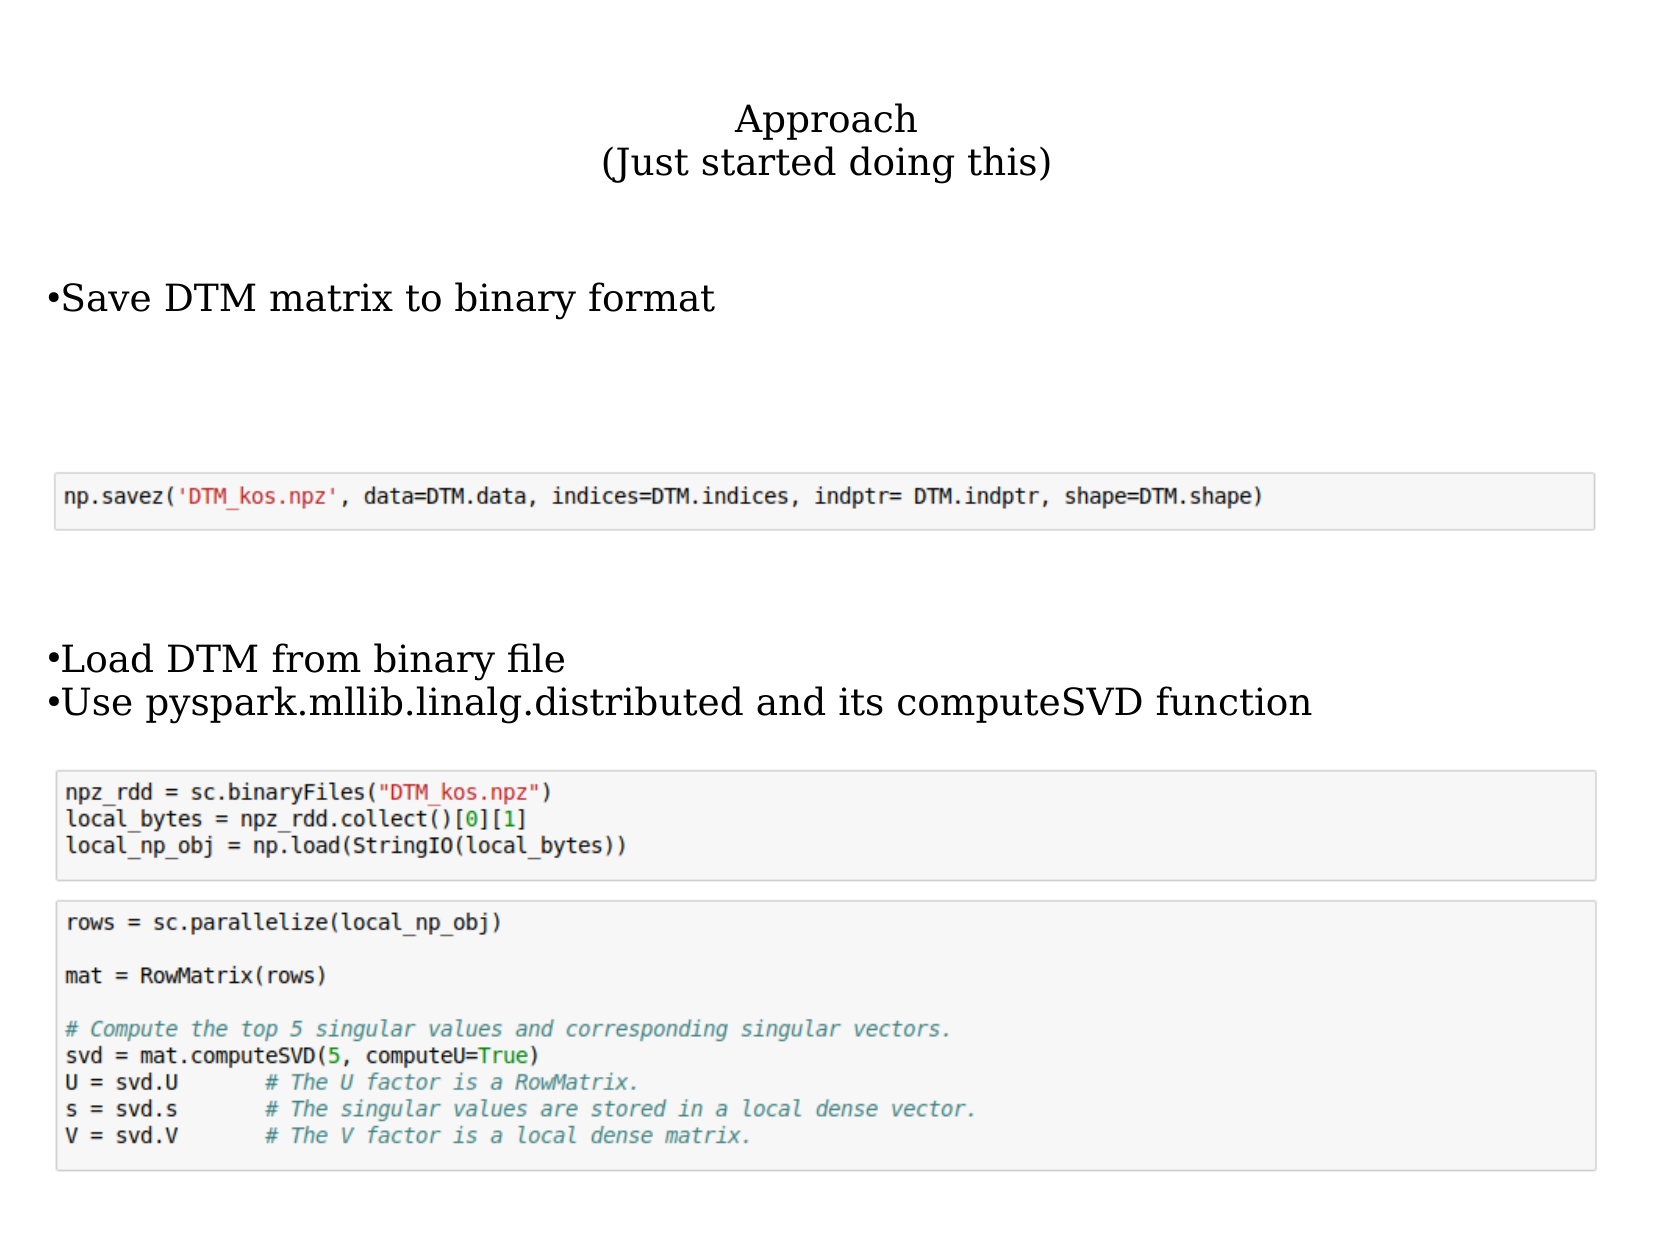

Approach
(Just started doing this)
Save DTM matrix to binary format
Load DTM from binary file
Use pyspark.mllib.linalg.distributed and its computeSVD function